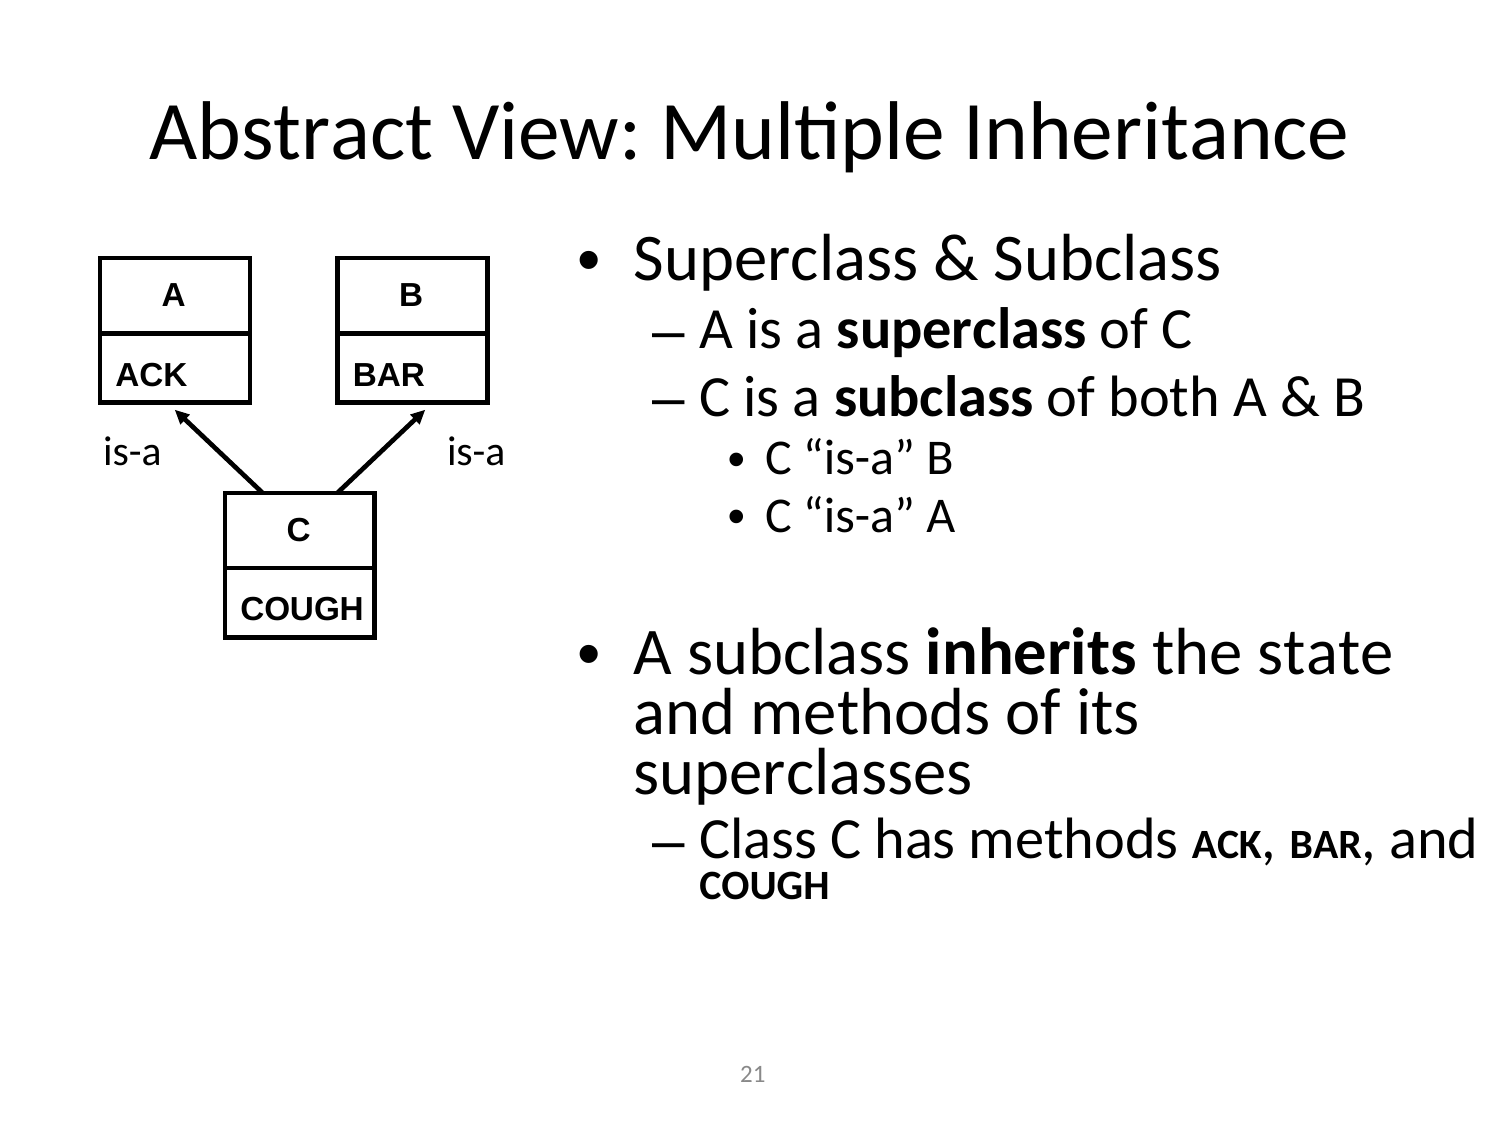

# Abstract View: Multiple Inheritance
Superclass & Subclass
A is a superclass of C
C is a subclass of both A & B
C “is-a” B
C “is-a” A
A subclass inherits the state and methods of its superclasses
Class C has methods ACK, BAR, and COUGH
 A
ACK
 B
BAR
is-a
is-a
 C
COUGH